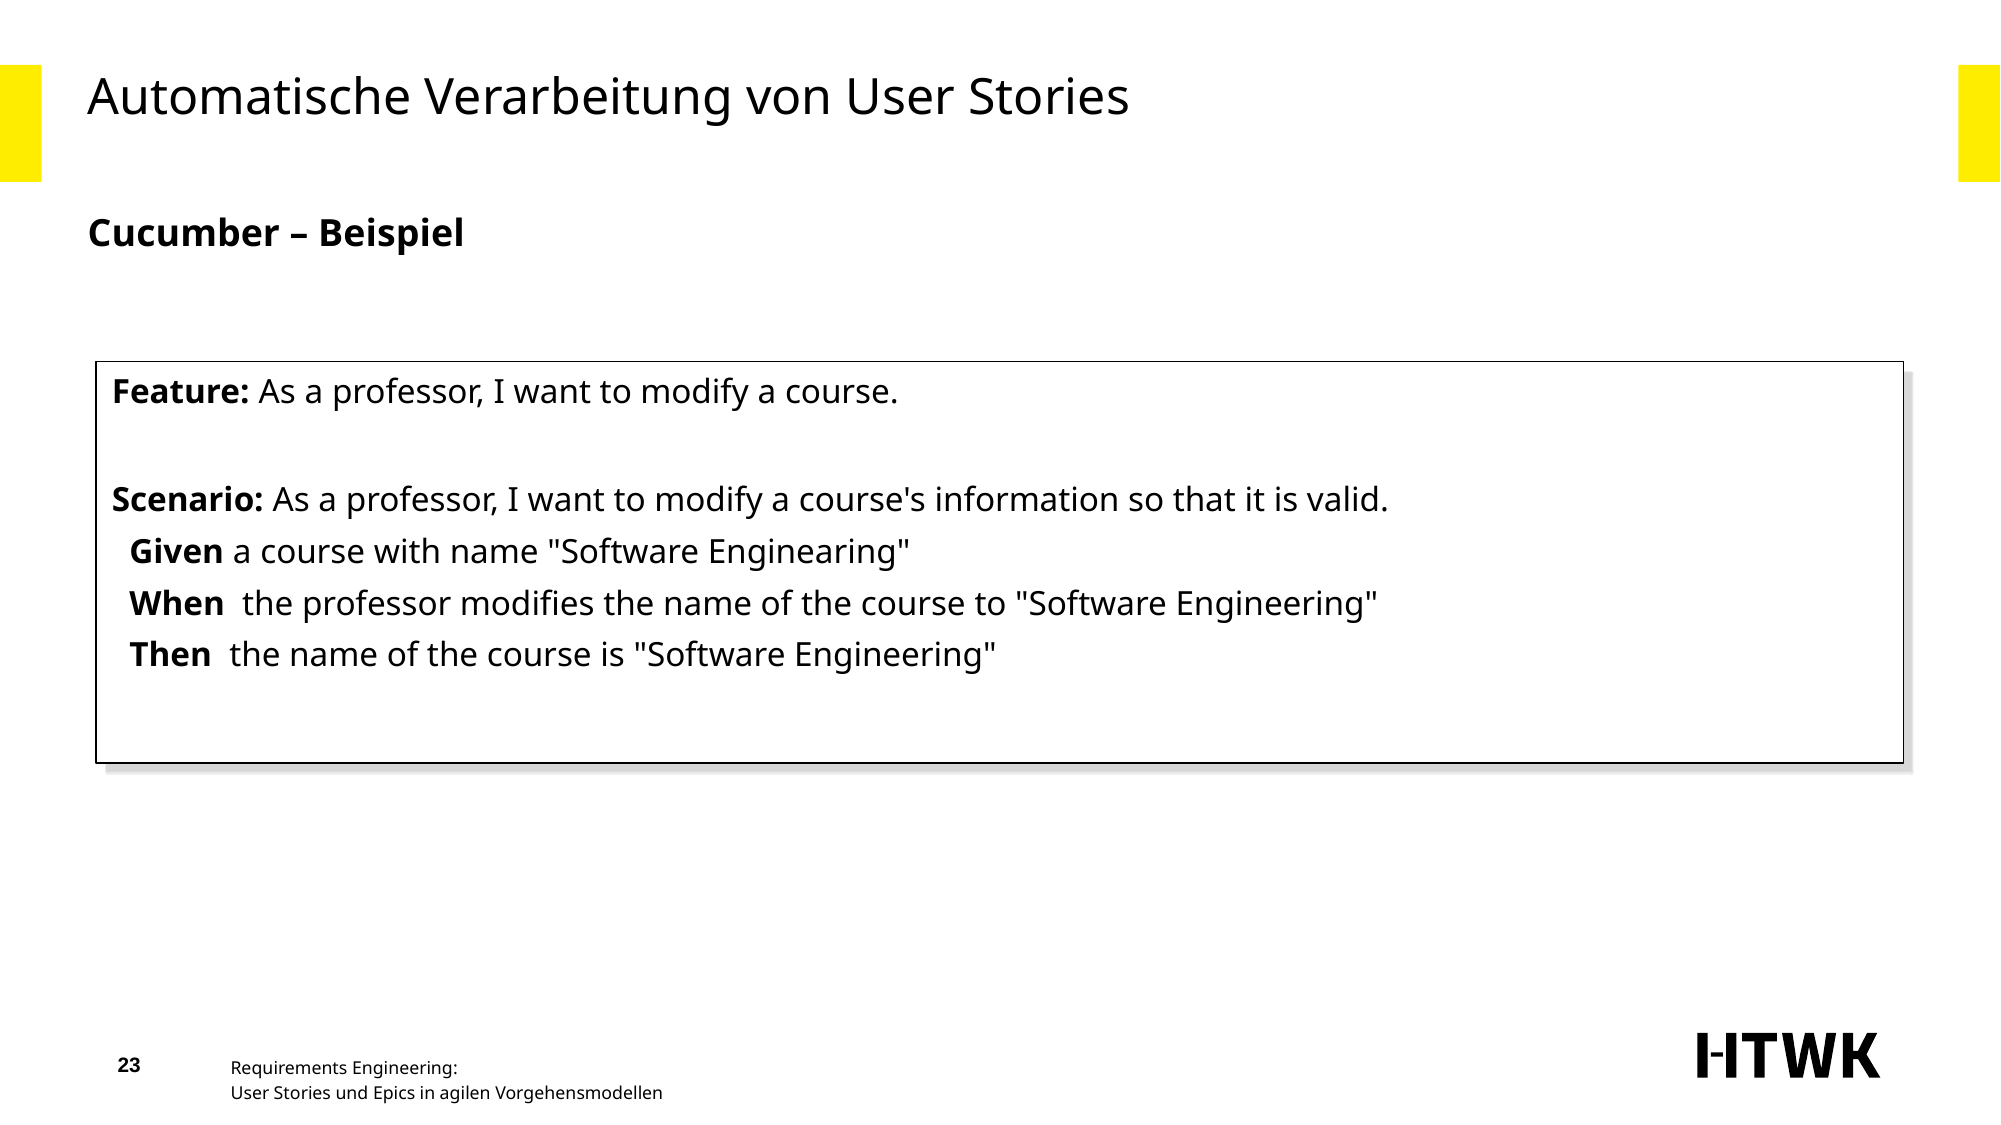

# Automatische Verarbeitung von User Stories
Cucumber – Beispiel
Feature: As a professor, I want to modify a course.
Scenario: As a professor, I want to modify a course's information so that it is valid.
 Given a course with name "Software Enginearing"
 When the professor modifies the name of the course to "Software Engineering"
 Then the name of the course is "Software Engineering"
23